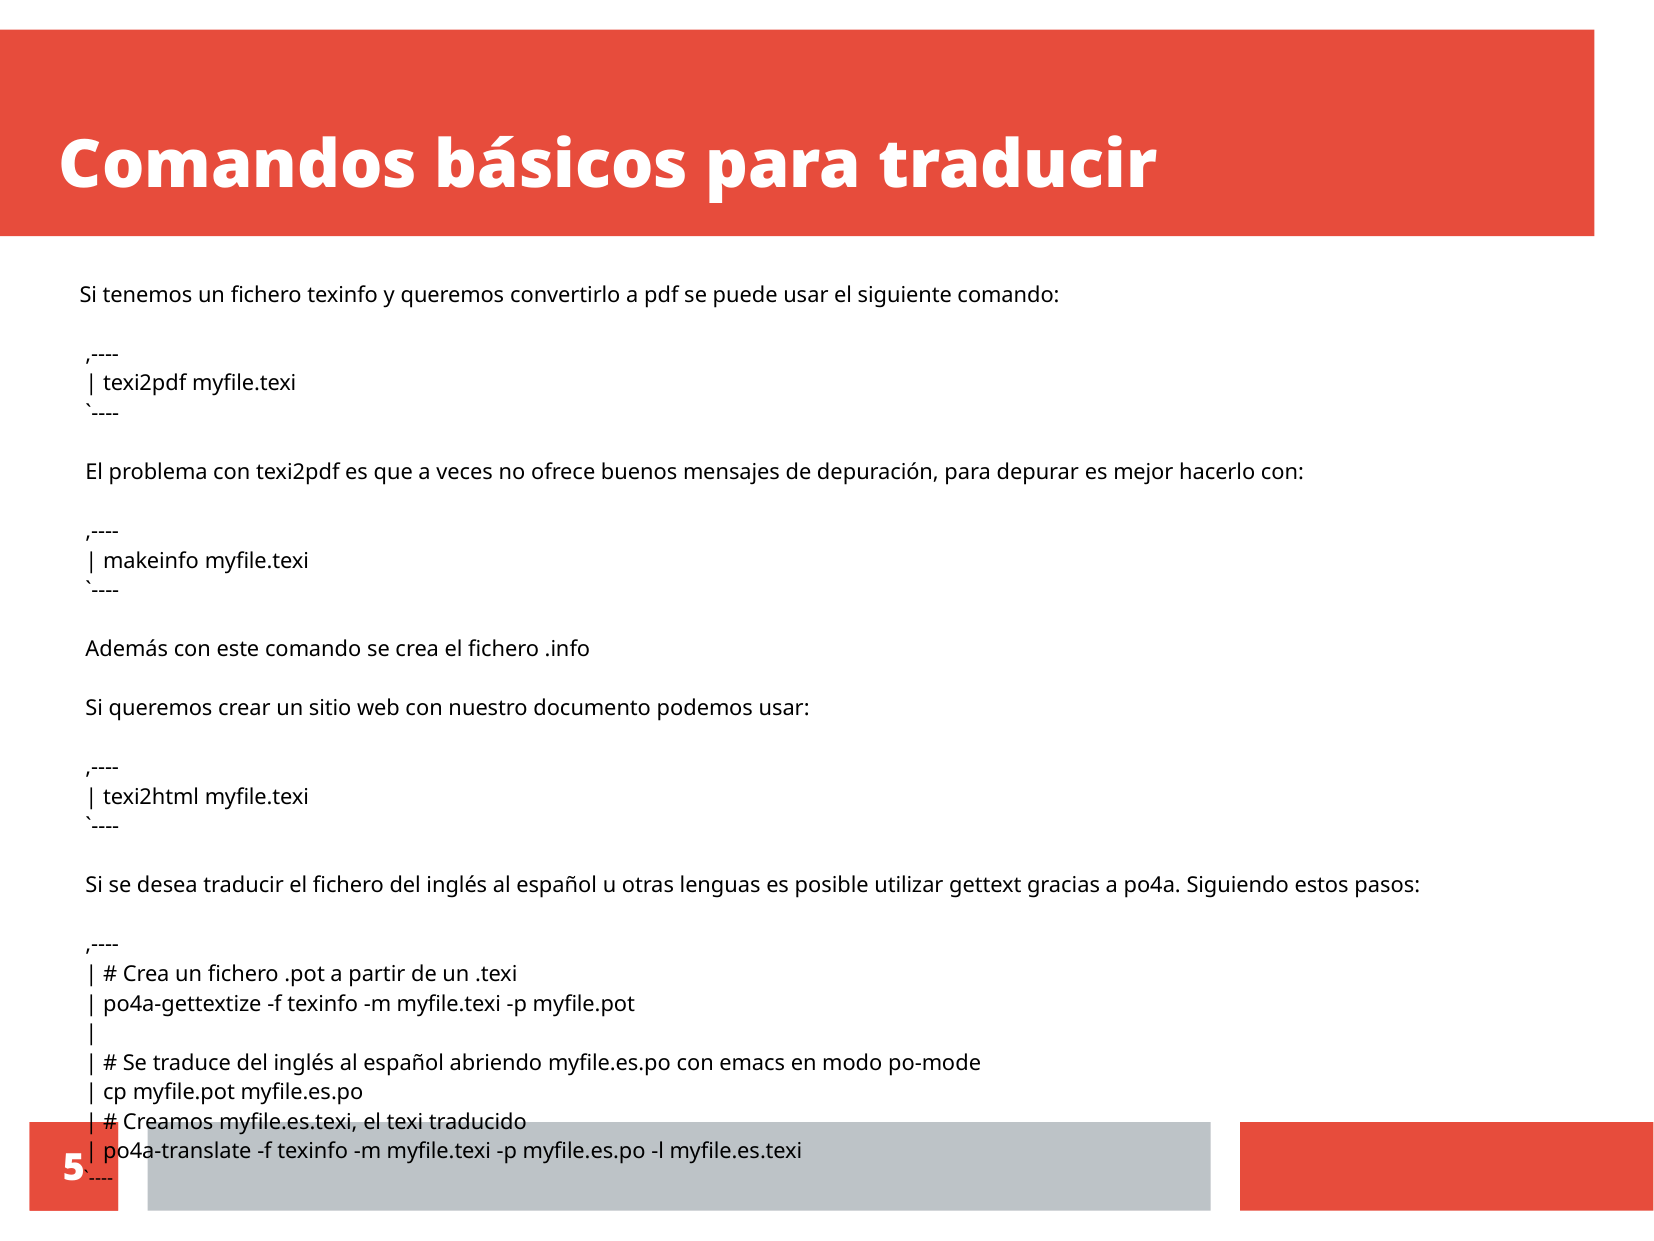

# Comandos básicos para traducir
 Si tenemos un fichero texinfo y queremos convertirlo a pdf se puede usar el siguiente comando:
 ,----
 | texi2pdf myfile.texi
 `----
 El problema con texi2pdf es que a veces no ofrece buenos mensajes de depuración, para depurar es mejor hacerlo con:
 ,----
 | makeinfo myfile.texi
 `----
 Además con este comando se crea el fichero .info
 Si queremos crear un sitio web con nuestro documento podemos usar:
 ,----
 | texi2html myfile.texi
 `----
 Si se desea traducir el fichero del inglés al español u otras lenguas es posible utilizar gettext gracias a po4a. Siguiendo estos pasos:
 ,----
 | # Crea un fichero .pot a partir de un .texi
 | po4a-gettextize -f texinfo -m myfile.texi -p myfile.pot
 |
 | # Se traduce del inglés al español abriendo myfile.es.po con emacs en modo po-mode
 | cp myfile.pot myfile.es.po
 | # Creamos myfile.es.texi, el texi traducido
 | po4a-translate -f texinfo -m myfile.texi -p myfile.es.po -l myfile.es.texi
 `----
5